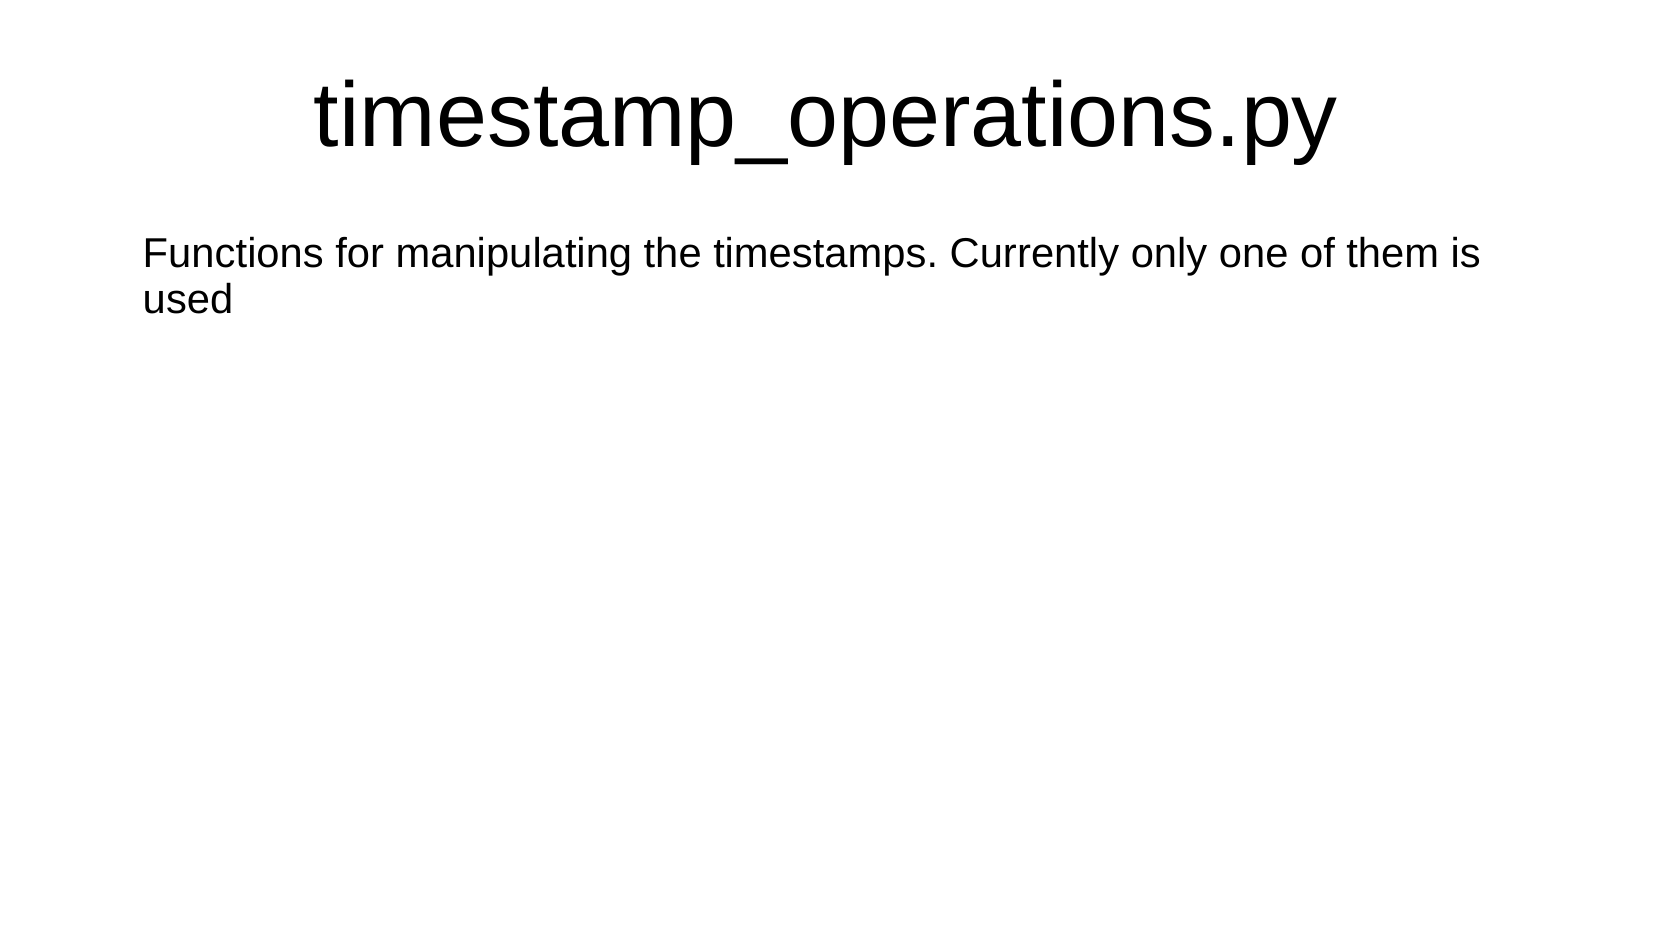

# timestamp_operations.py
Functions for manipulating the timestamps. Currently only one of them is used